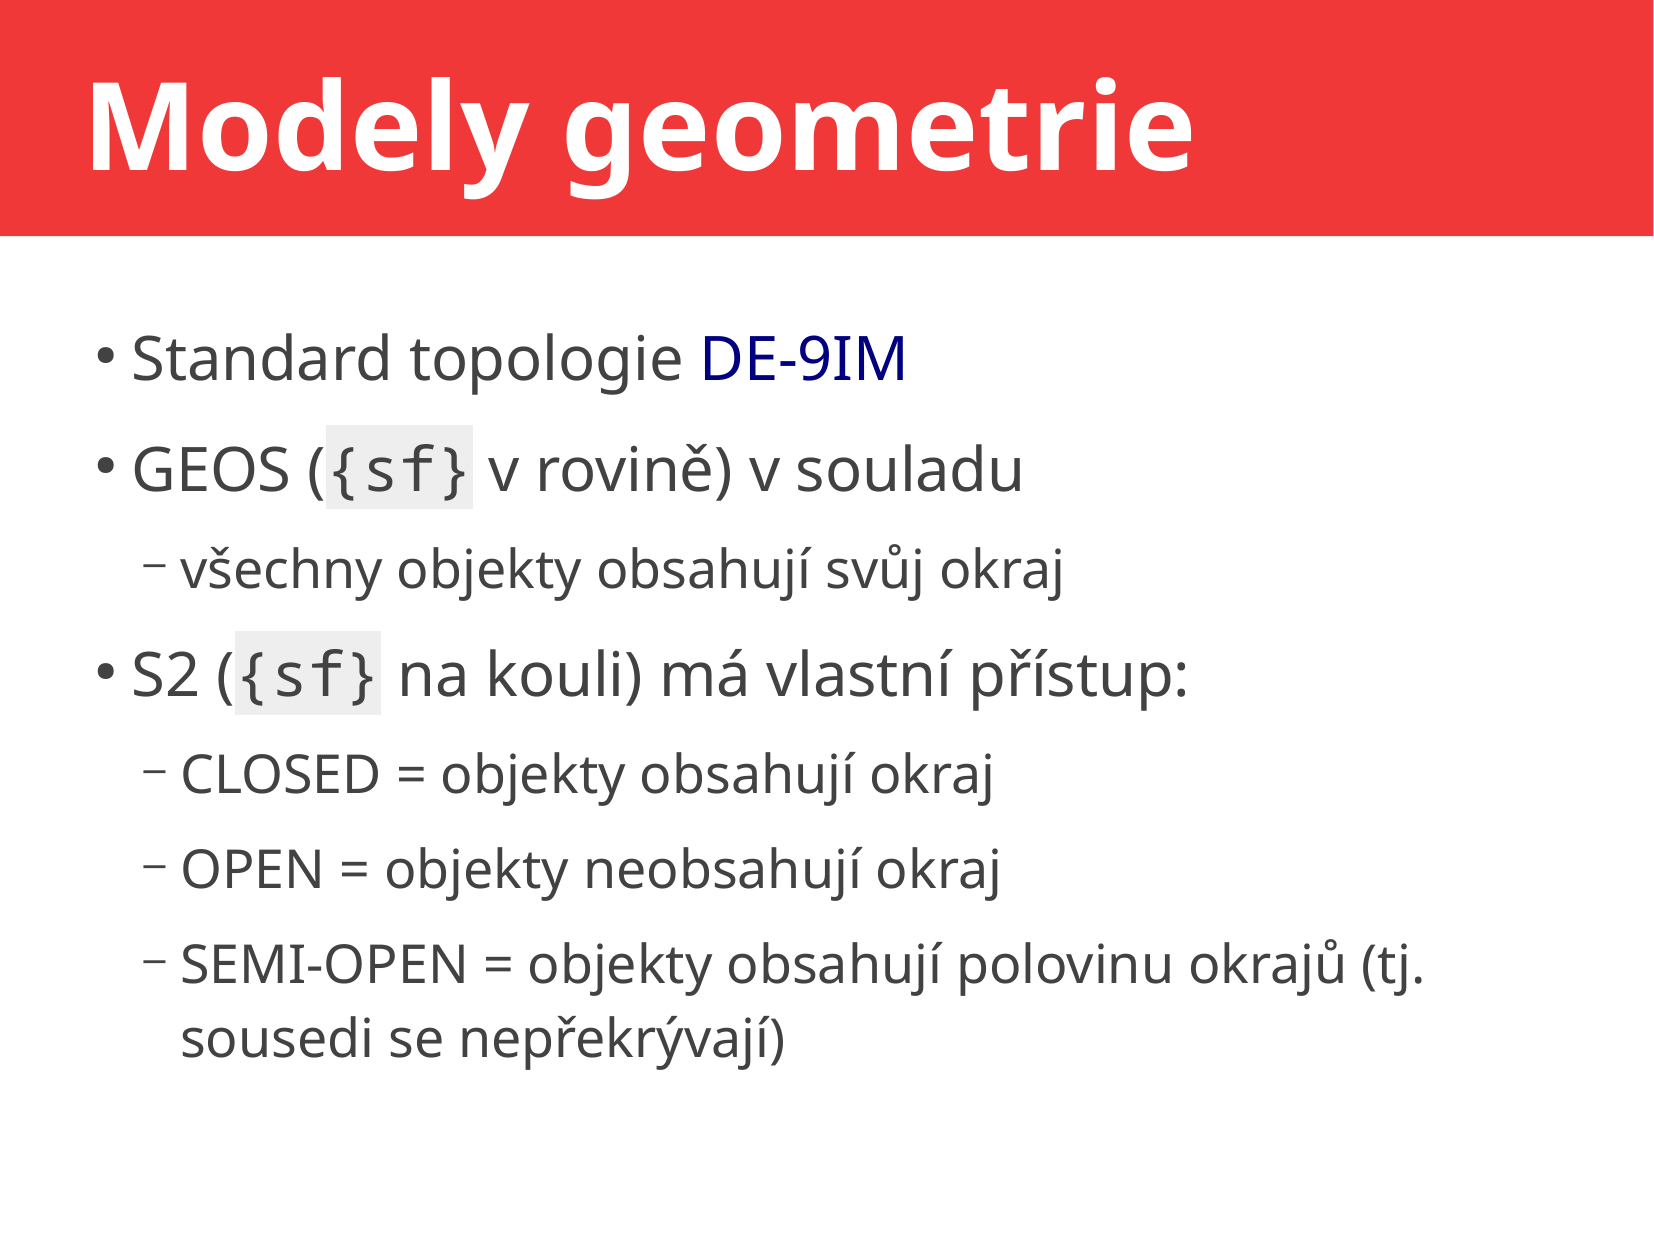

# Modely geometrie
Standard topologie DE-9IM
GEOS ({sf} v rovině) v souladu
všechny objekty obsahují svůj okraj
S2 ({sf} na kouli) má vlastní přístup:
CLOSED = objekty obsahují okraj
OPEN = objekty neobsahují okraj
SEMI-OPEN = objekty obsahují polovinu okrajů (tj. sousedi se nepřekrývají)